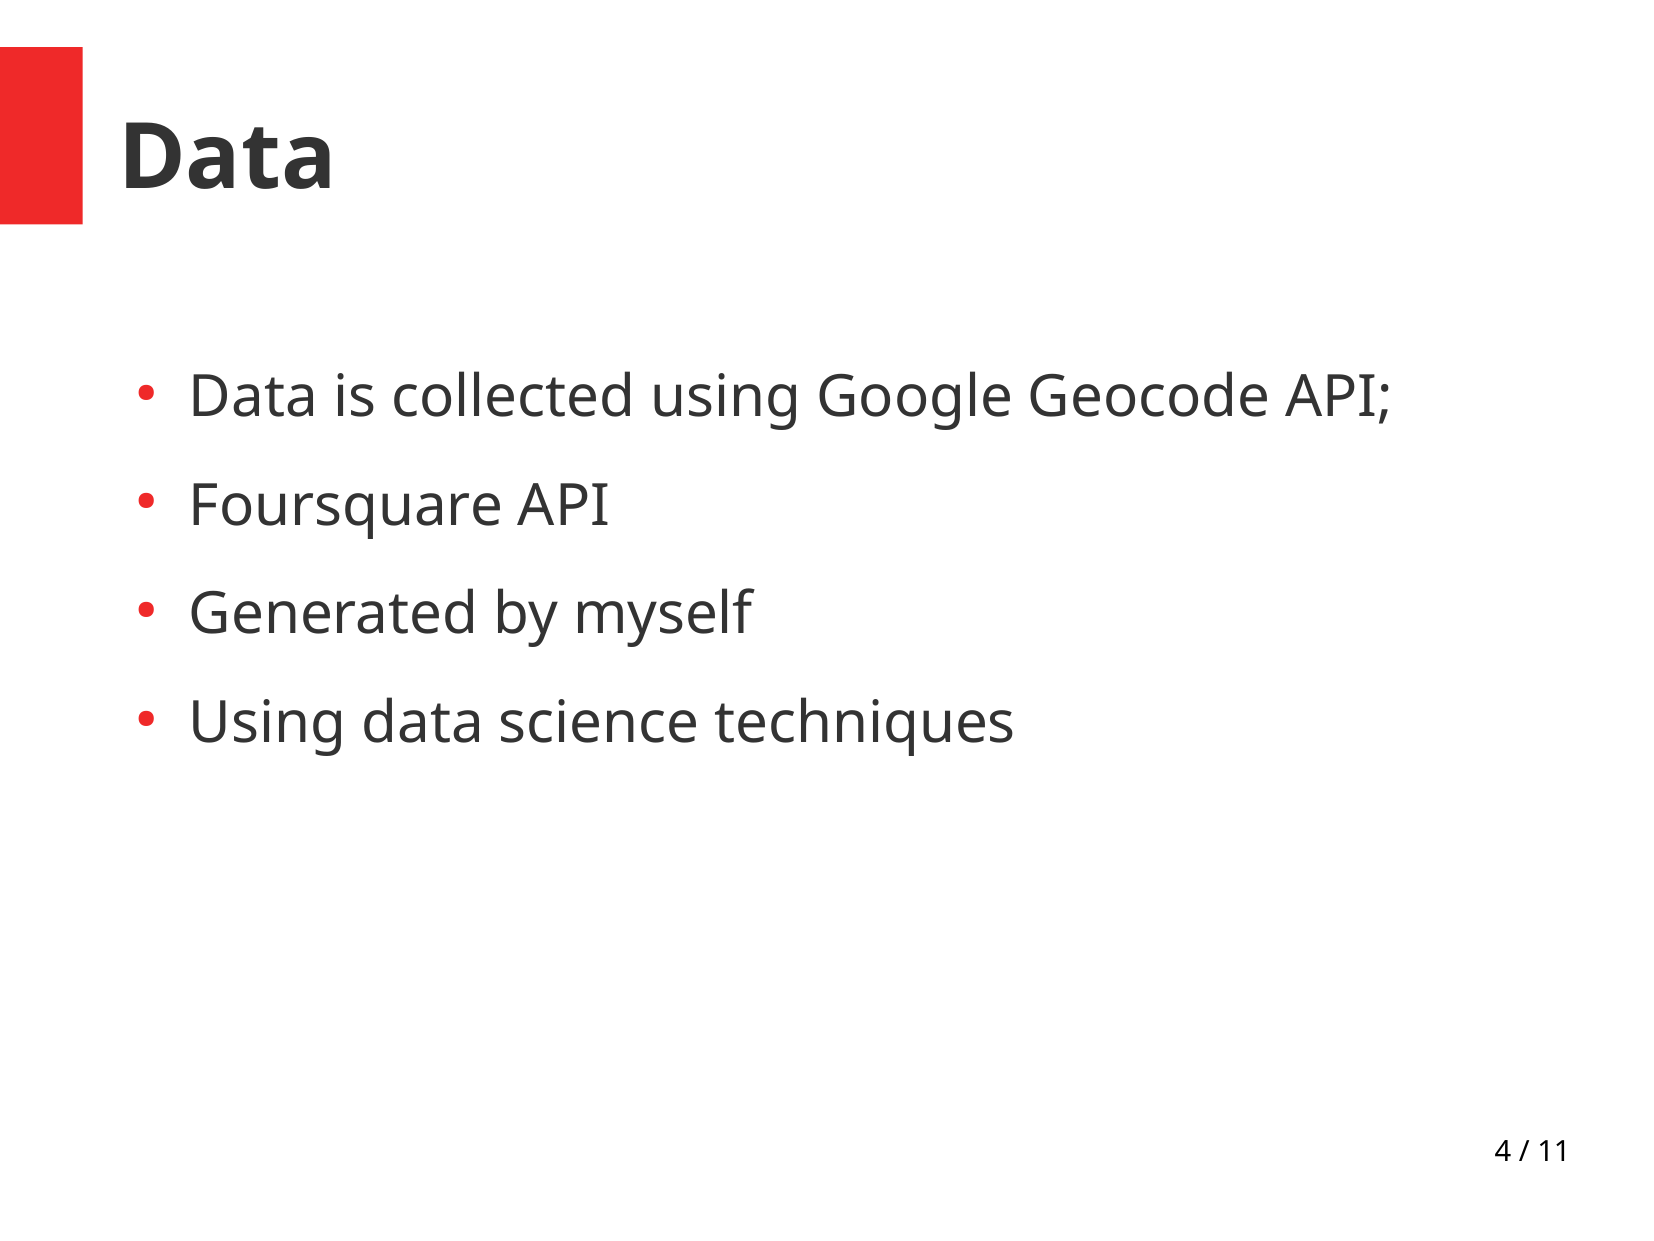

# Data
Data is collected using Google Geocode API;
Foursquare API
Generated by myself
Using data science techniques
4